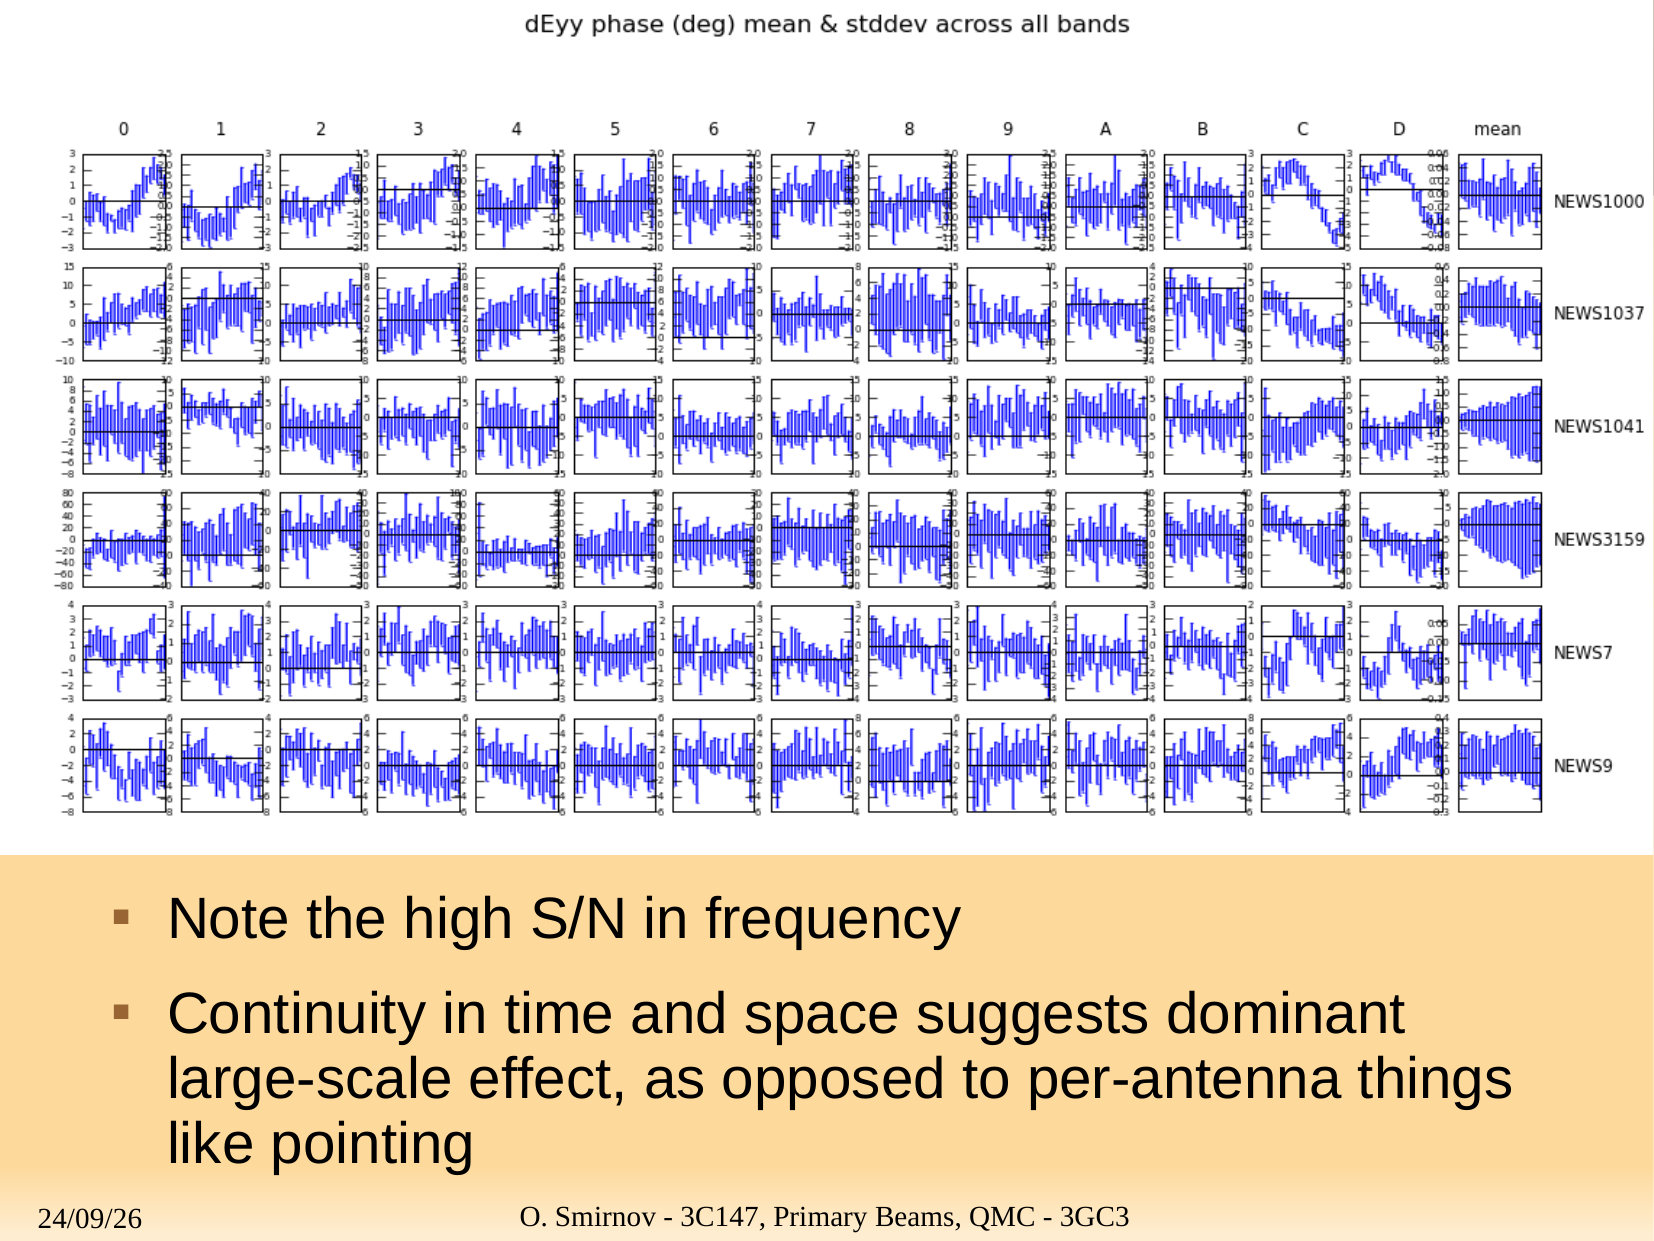

#
Note the high S/N in frequency
Continuity in time and space suggests dominant large-scale effect, as opposed to per-antenna things like pointing
O. Smirnov - 3C147, Primary Beams, QMC - 3GC3